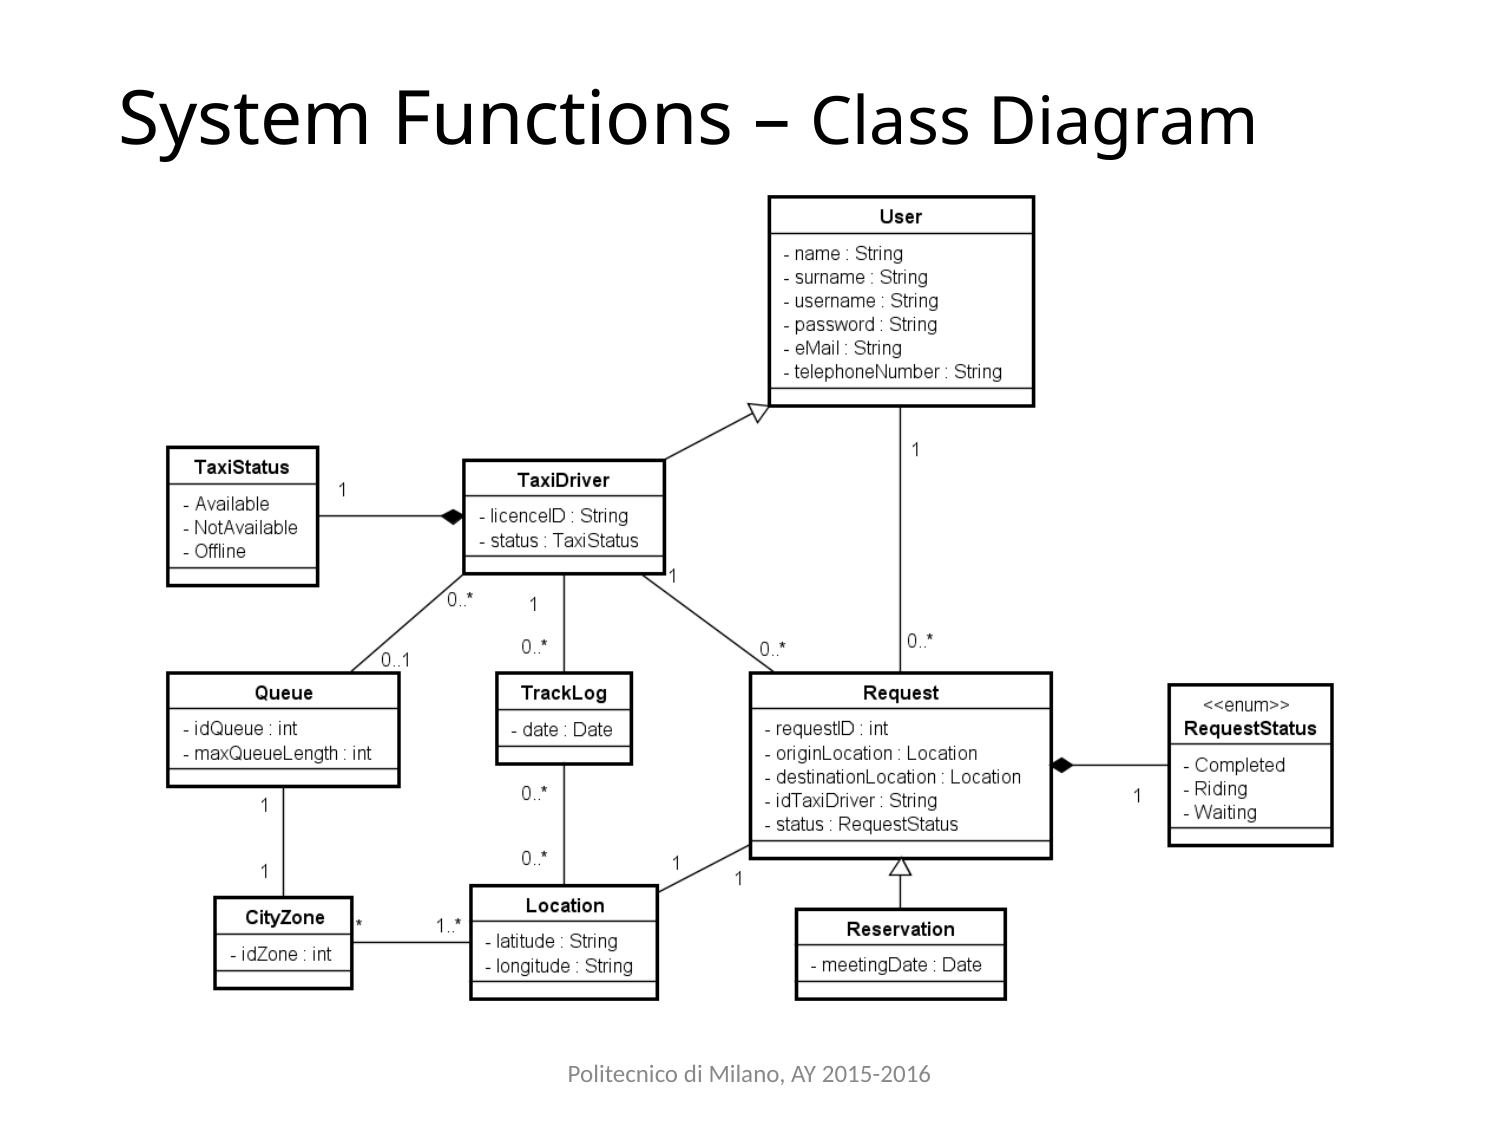

# System Functions – Class Diagram
Politecnico di Milano, AY 2015-2016